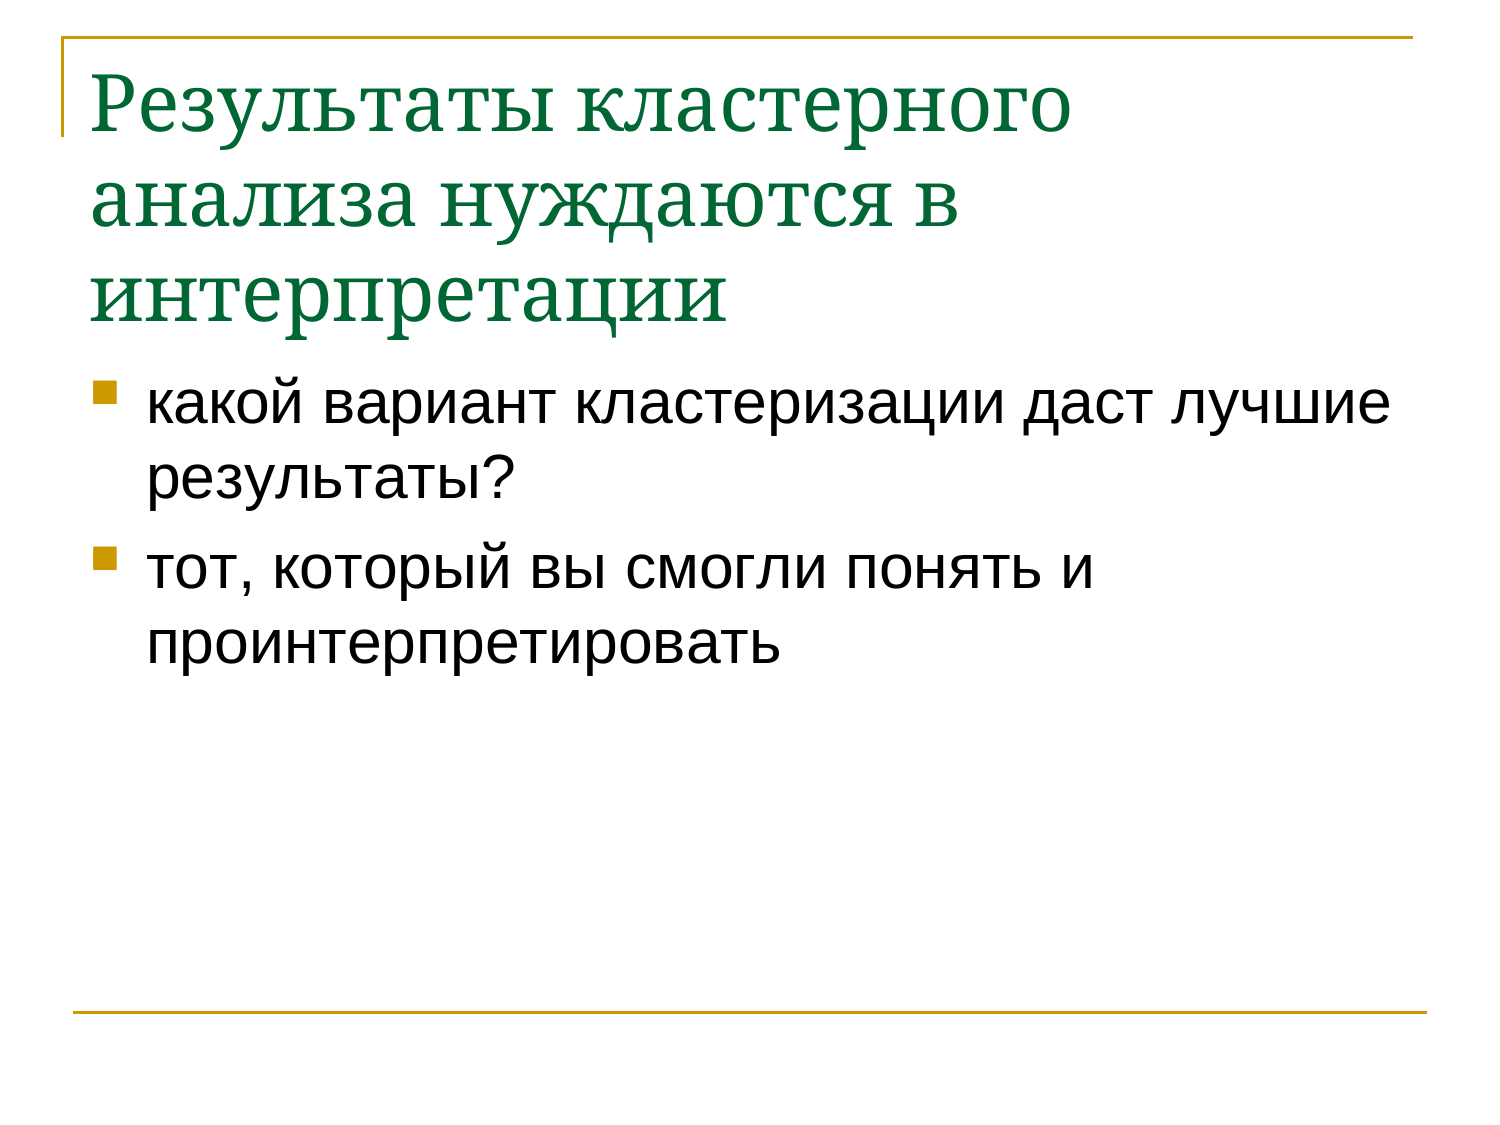

# Результаты кластерного анализа нуждаются в интерпретации
какой вариант кластеризации даст лучшие результаты?
тот, который вы смогли понять и проинтерпретировать